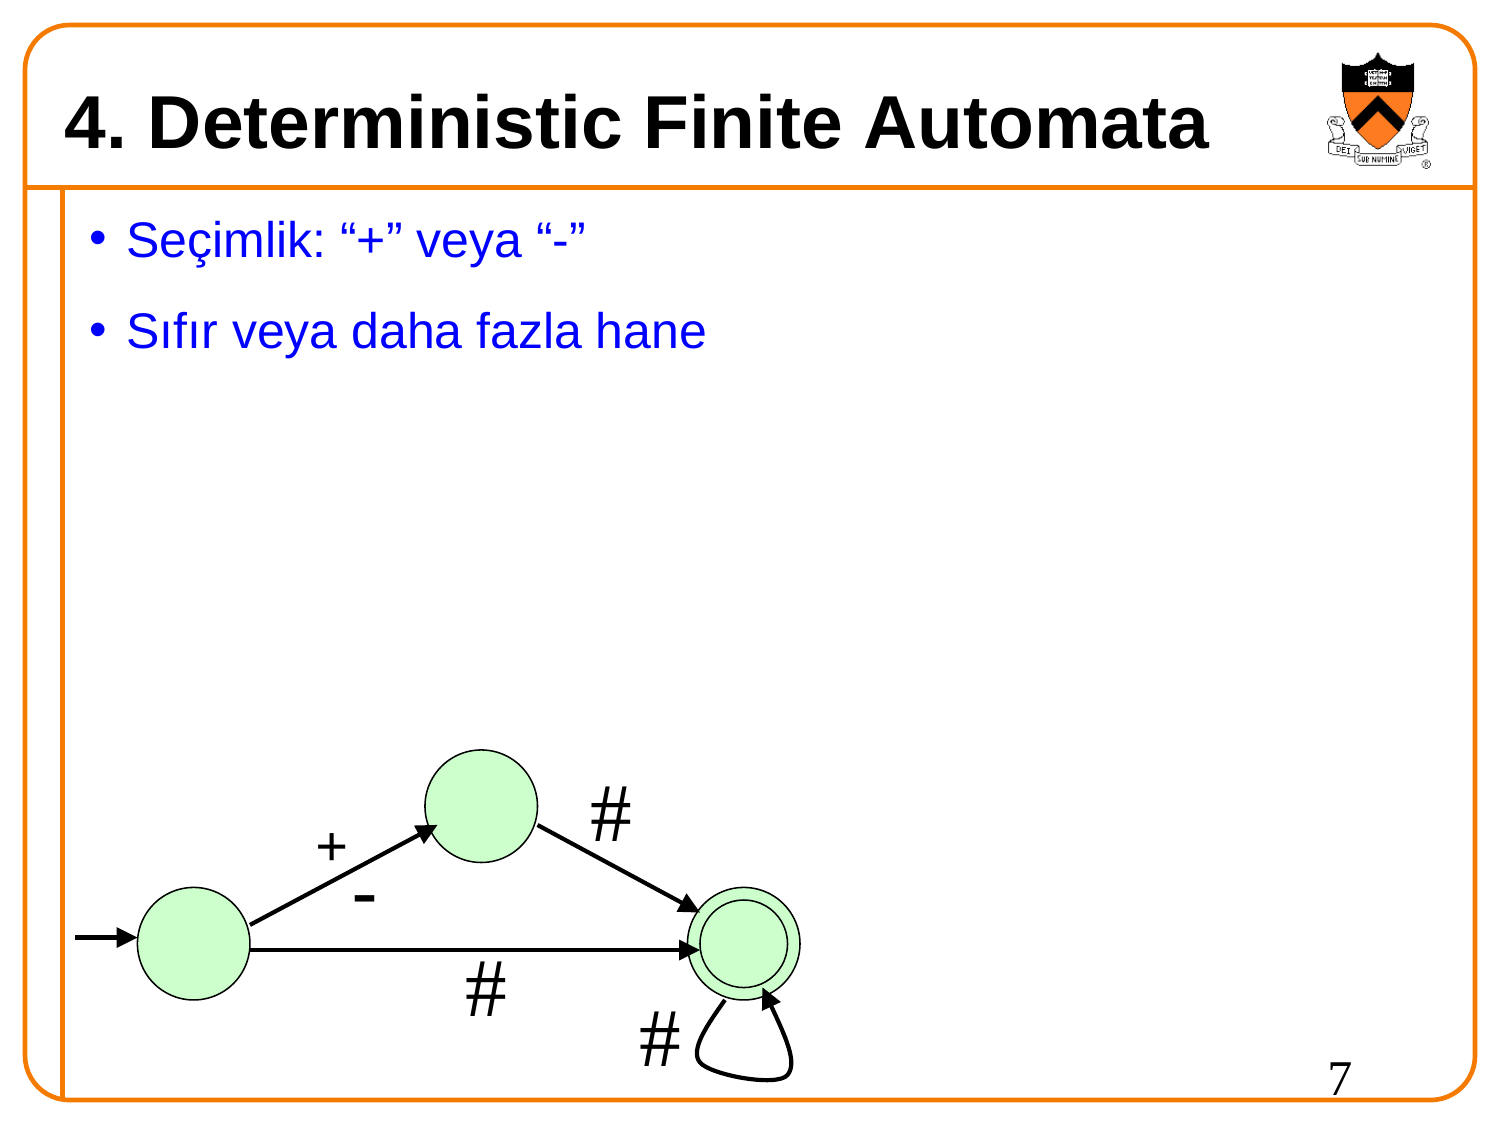

# 4. Deterministic Finite Automata
Seçimlik: “+” veya “-”
Sıfır veya daha fazla hane
#
+
-
#
#
7